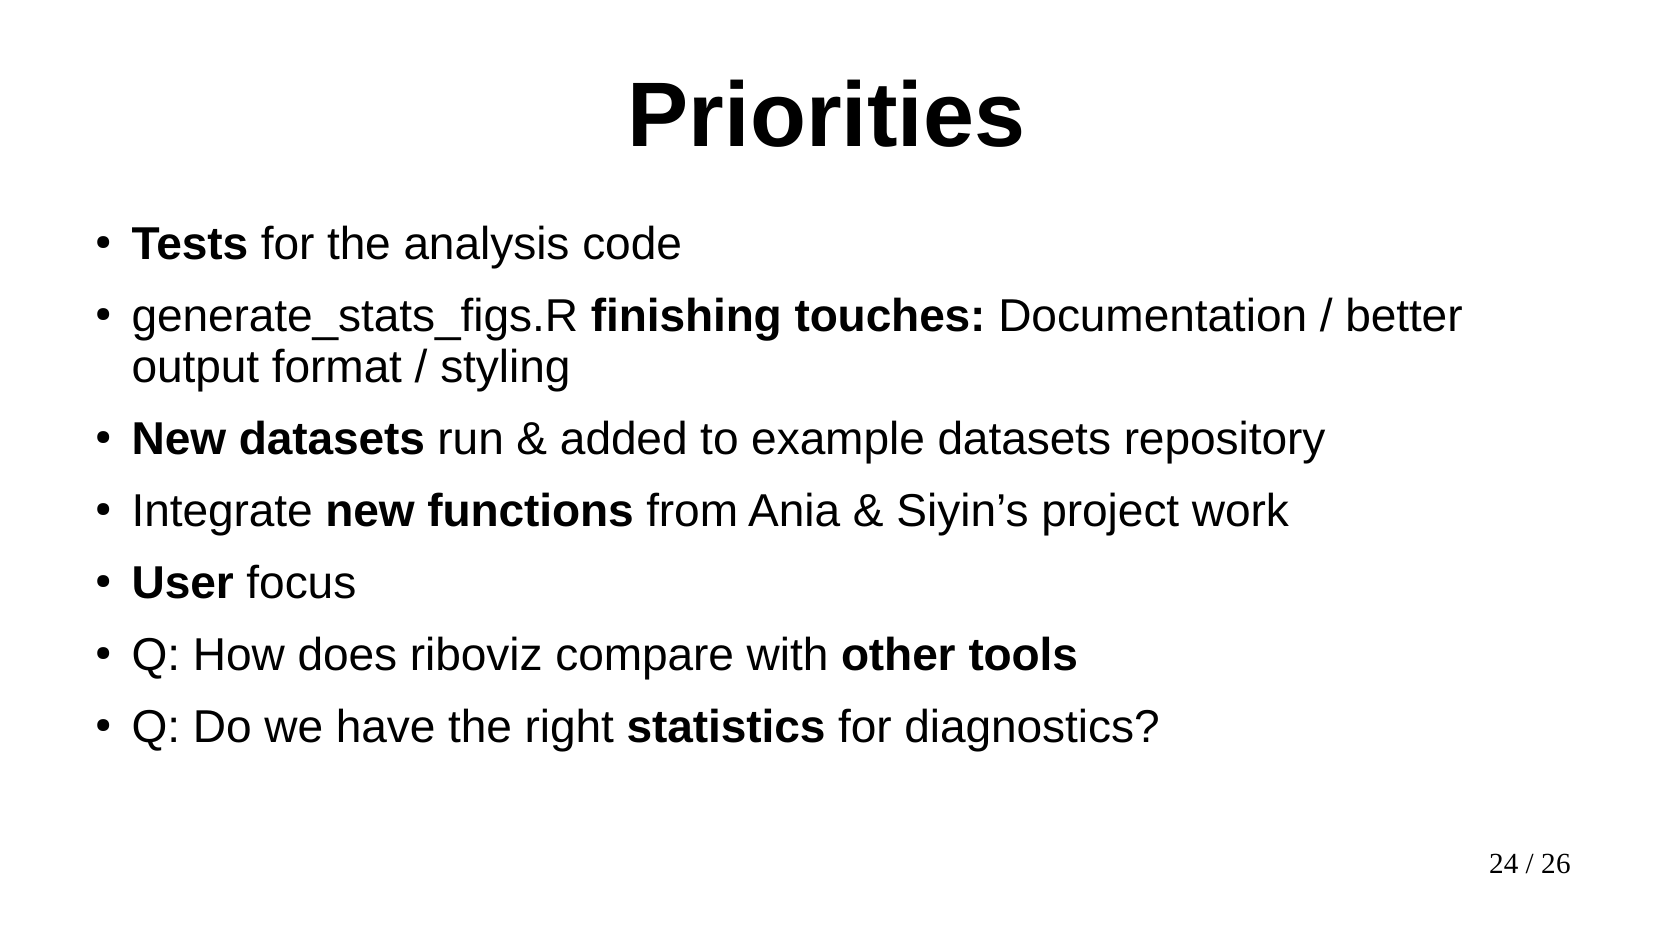

# Priorities
Tests for the analysis code
generate_stats_figs.R finishing touches: Documentation / better output format / styling
New datasets run & added to example datasets repository
Integrate new functions from Ania & Siyin’s project work
User focus
Q: How does riboviz compare with other tools
Q: Do we have the right statistics for diagnostics?
24